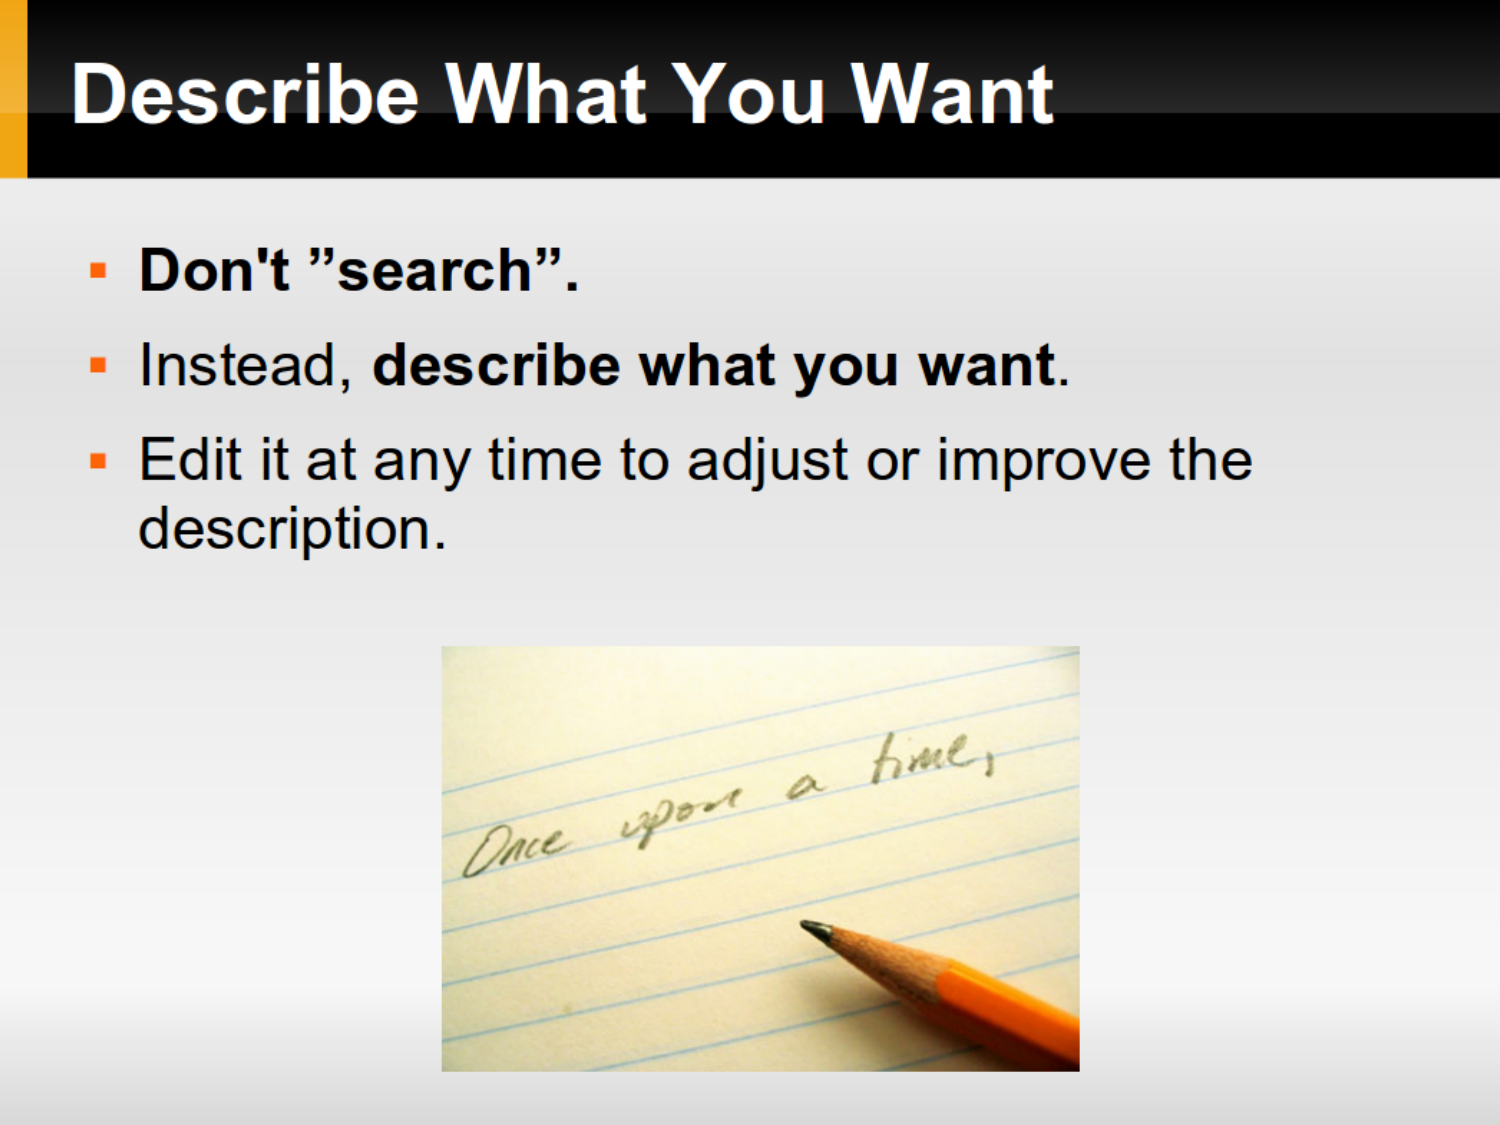

Title “Connecting Resources and Desires” (?)
“Instead, describe what you have and what you want.”
“Continue editing descriptions in real-time to keep perceptions and intentions an accurate reflection of reality.”